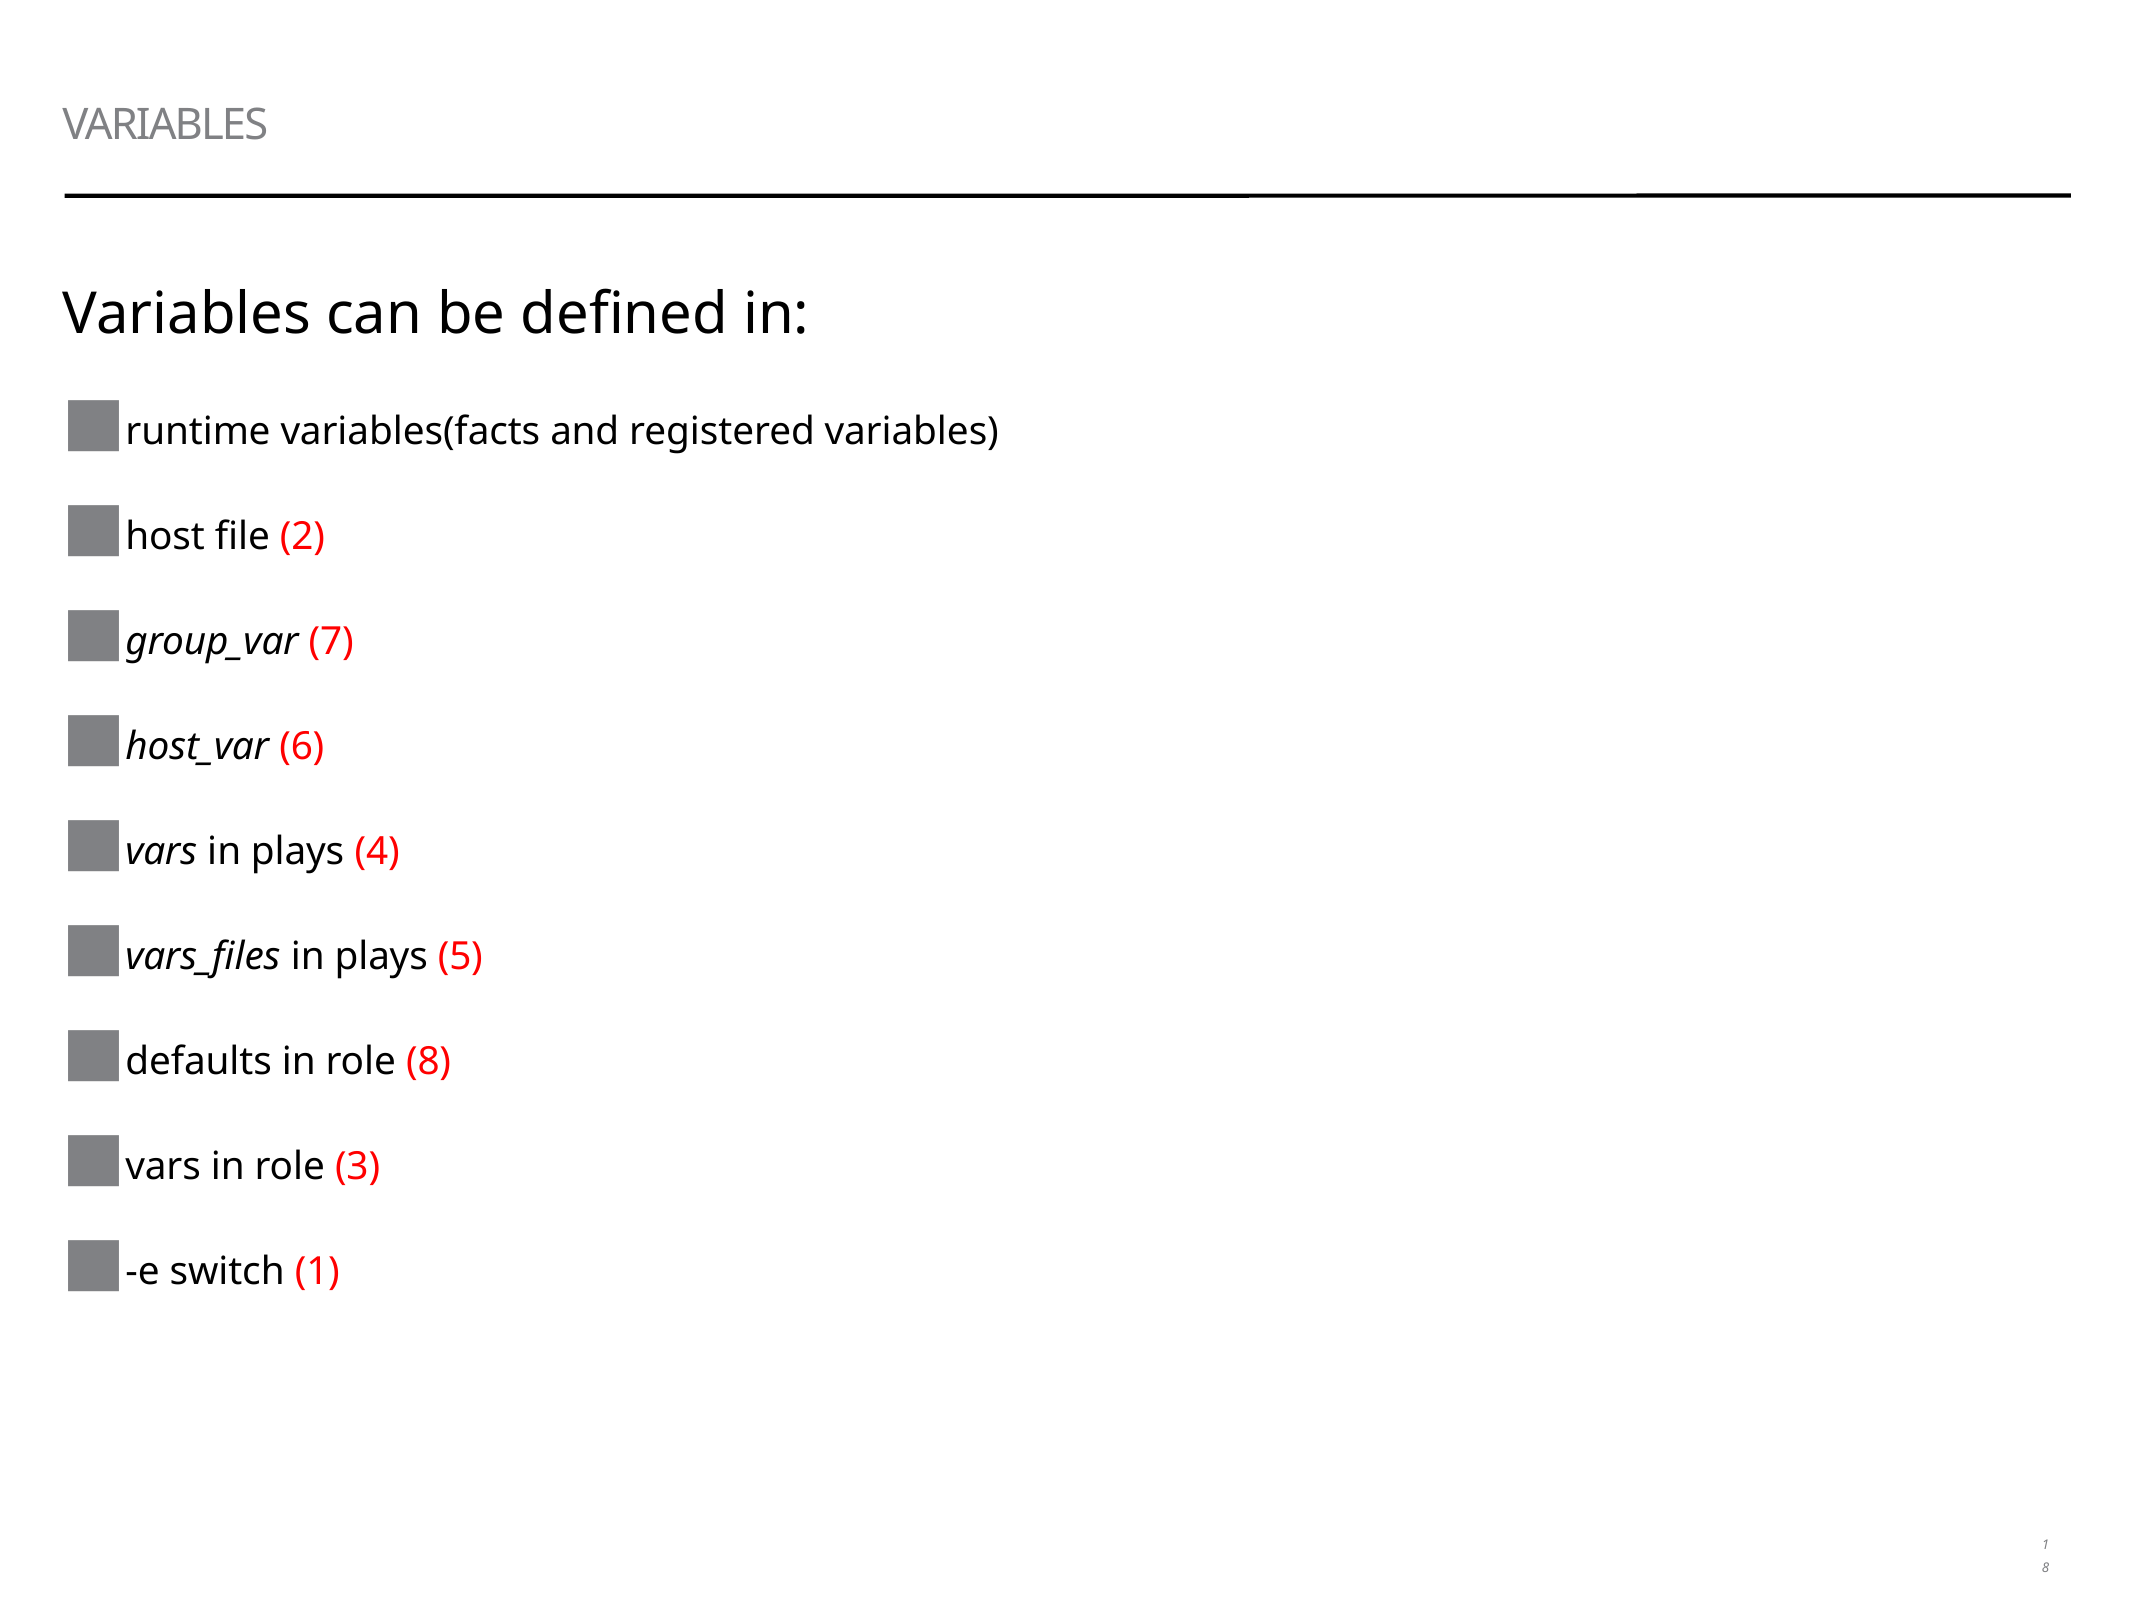

# VARIABLES
Variables can be defined in:
runtime variables(facts and registered variables)
host file (2)
group_var (7)
host_var (6)
vars in plays (4)
vars_files in plays (5)
defaults in role (8)
vars in role (3)
-e switch (1)